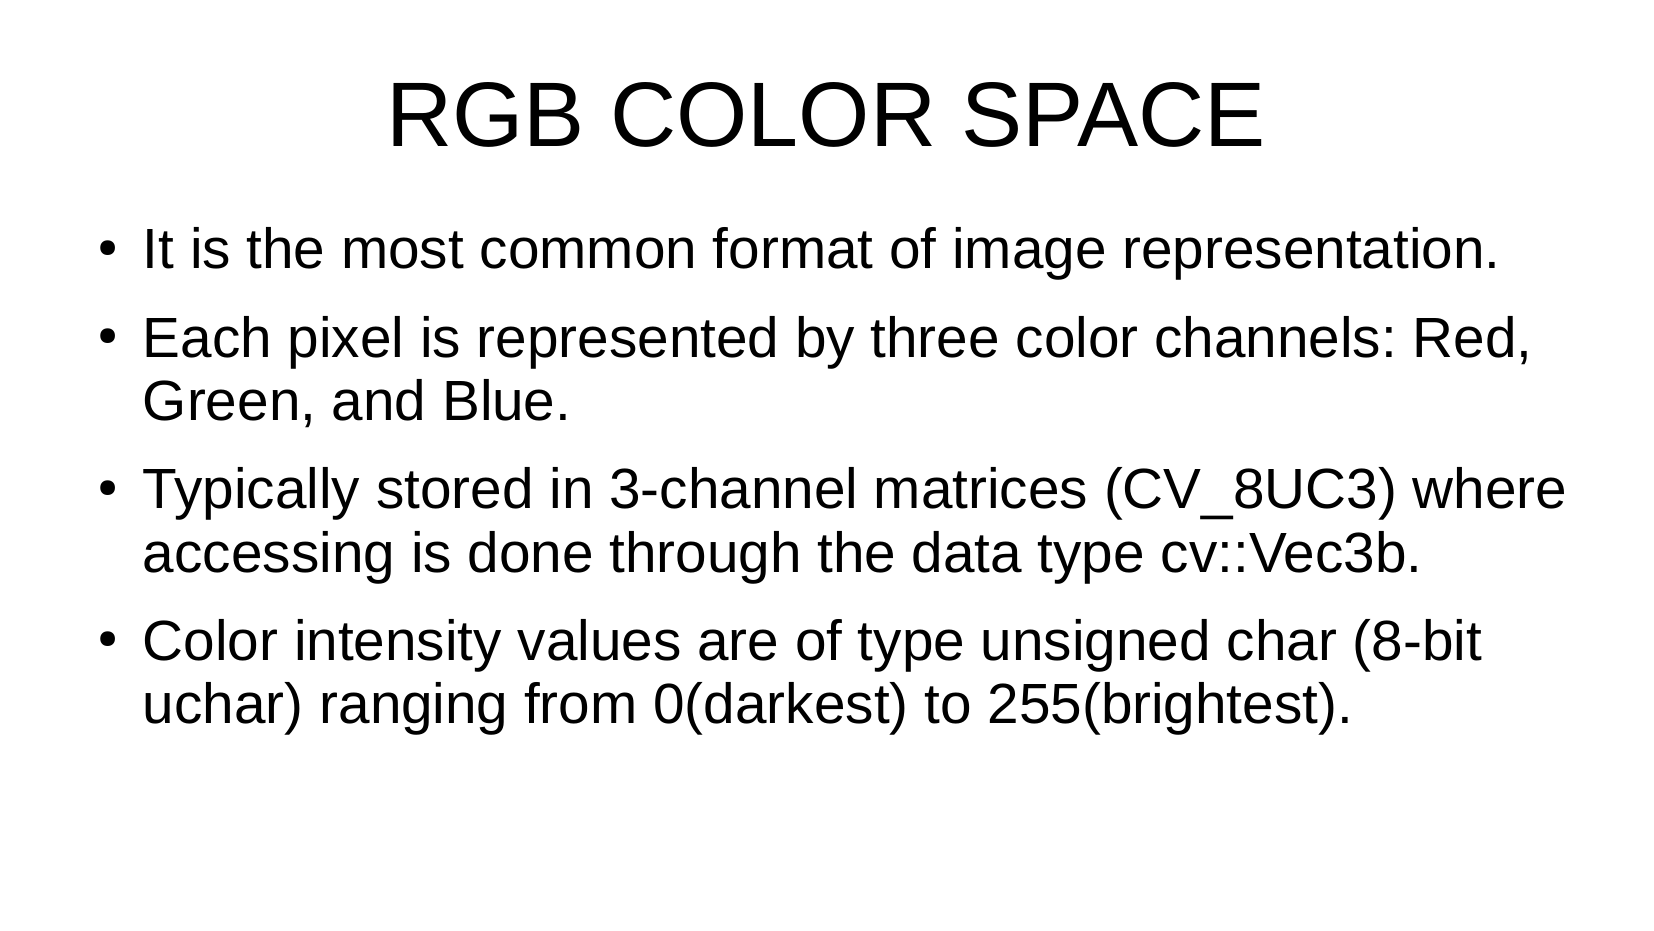

# RGB COLOR SPACE
It is the most common format of image representation.
Each pixel is represented by three color channels: Red, Green, and Blue.
Typically stored in 3-channel matrices (CV_8UC3) where accessing is done through the data type cv::Vec3b.
Color intensity values are of type unsigned char (8-bit uchar) ranging from 0(darkest) to 255(brightest).